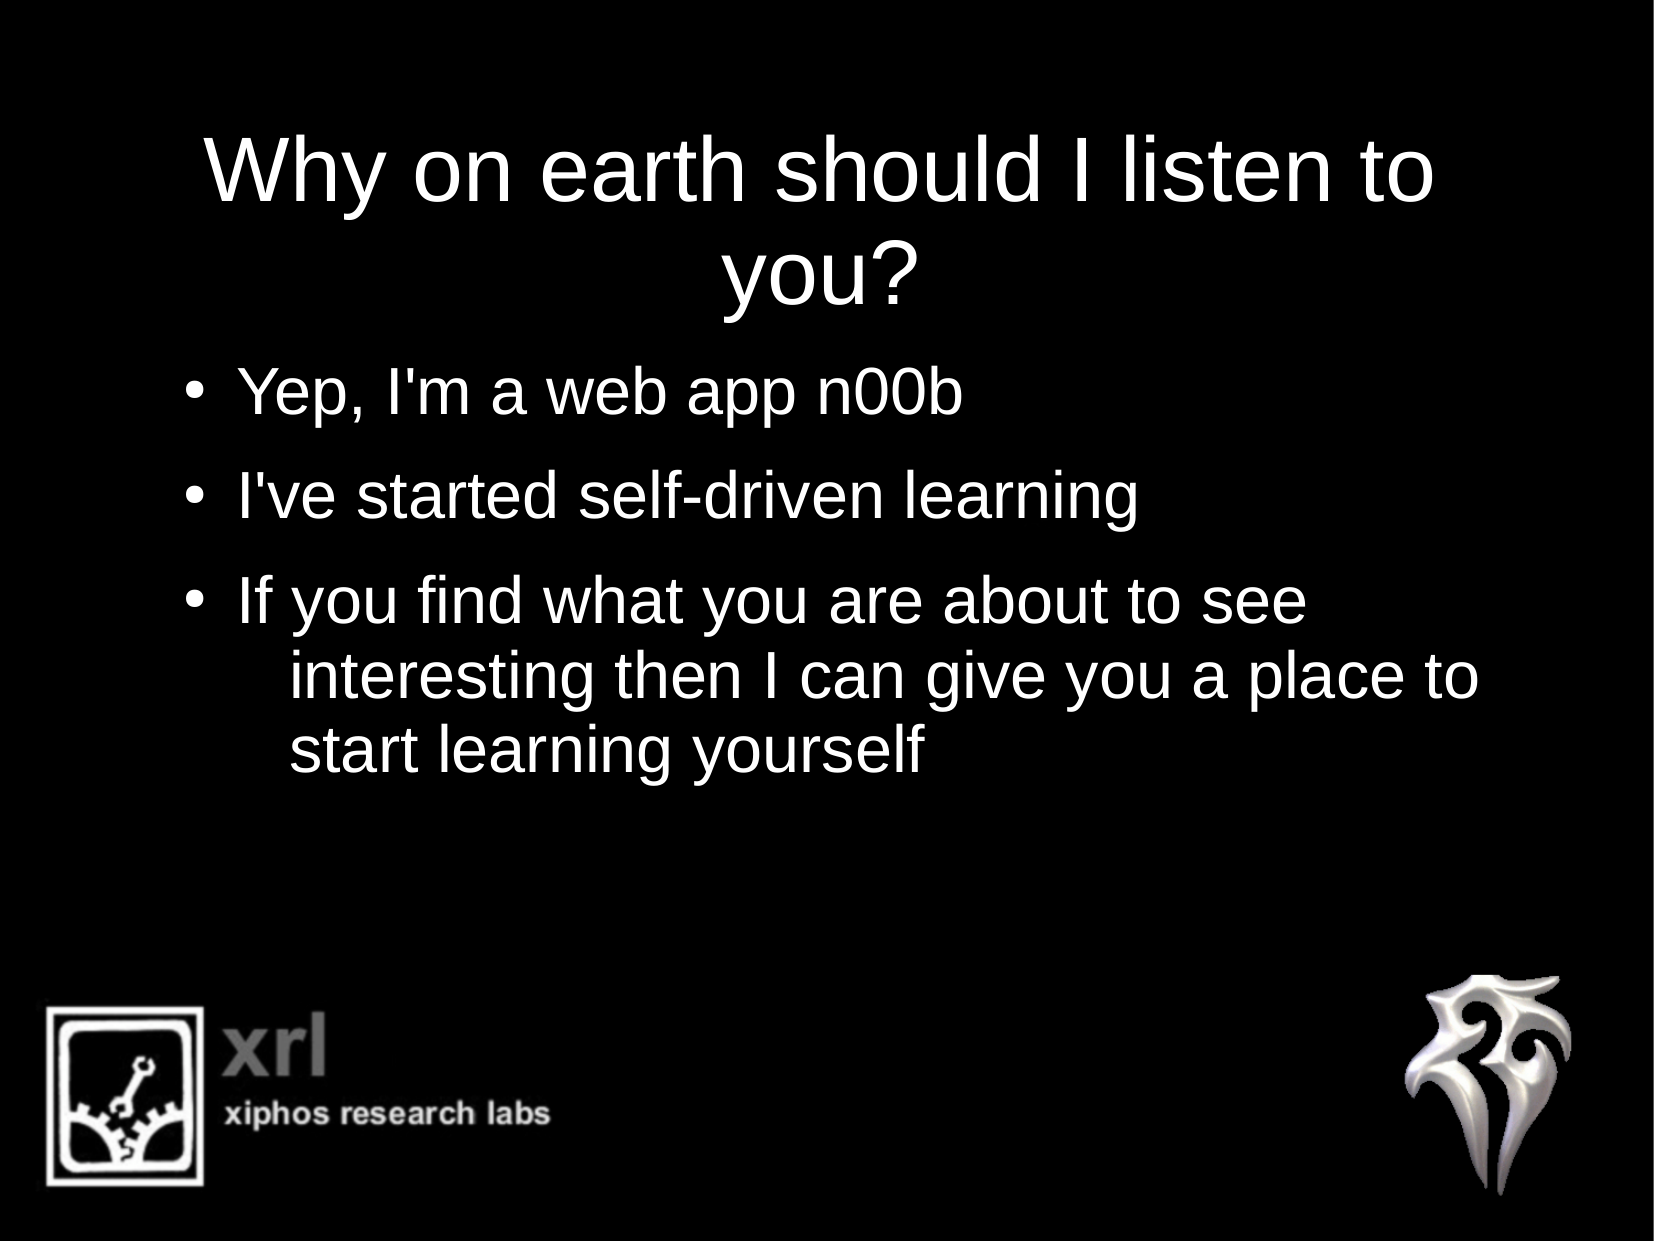

# Why on earth should I listen to you?
Yep, I'm a web app n00b
I've started self-driven learning
If you find what you are about to see interesting then I can give you a place to start learning yourself